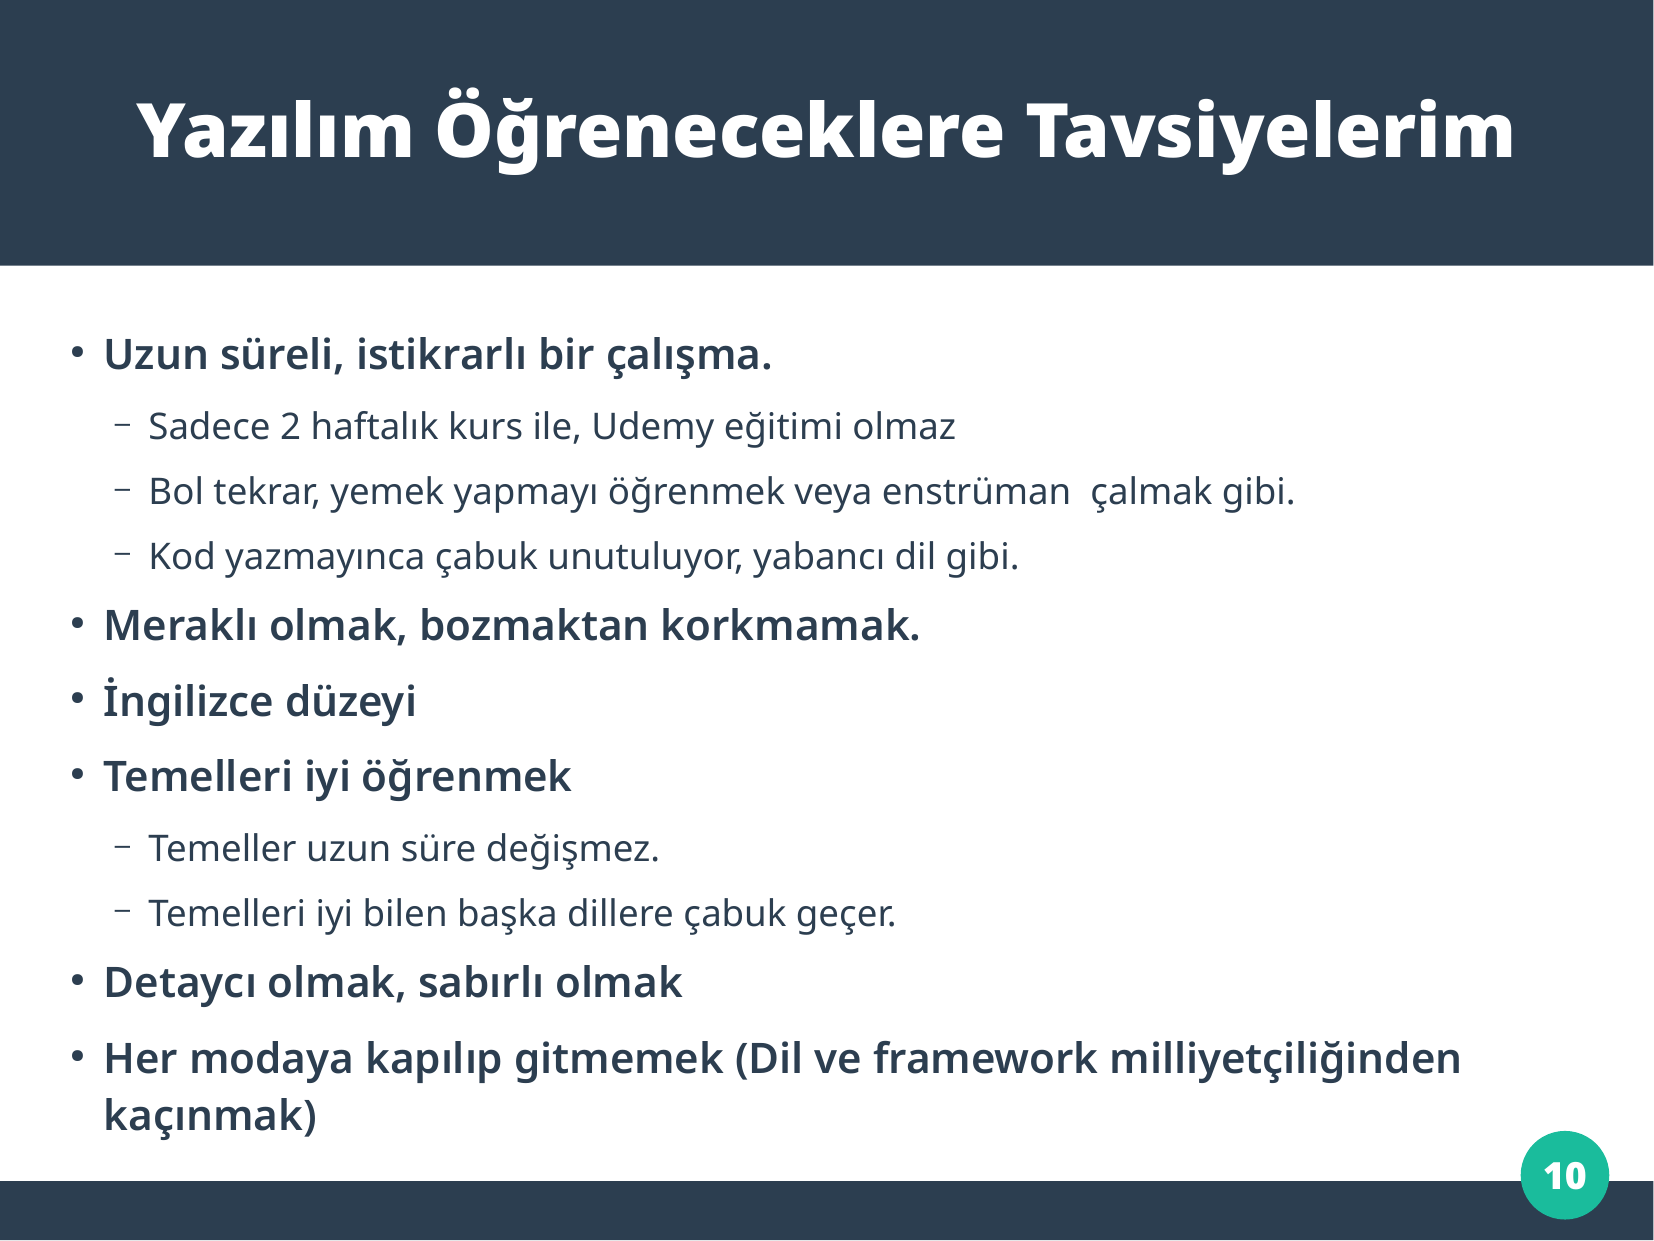

# Yazılım Öğreneceklere Tavsiyelerim
Uzun süreli, istikrarlı bir çalışma.
Sadece 2 haftalık kurs ile, Udemy eğitimi olmaz
Bol tekrar, yemek yapmayı öğrenmek veya enstrüman çalmak gibi.
Kod yazmayınca çabuk unutuluyor, yabancı dil gibi.
Meraklı olmak, bozmaktan korkmamak.
İngilizce düzeyi
Temelleri iyi öğrenmek
Temeller uzun süre değişmez.
Temelleri iyi bilen başka dillere çabuk geçer.
Detaycı olmak, sabırlı olmak
Her modaya kapılıp gitmemek (Dil ve framework milliyetçiliğinden kaçınmak)
10